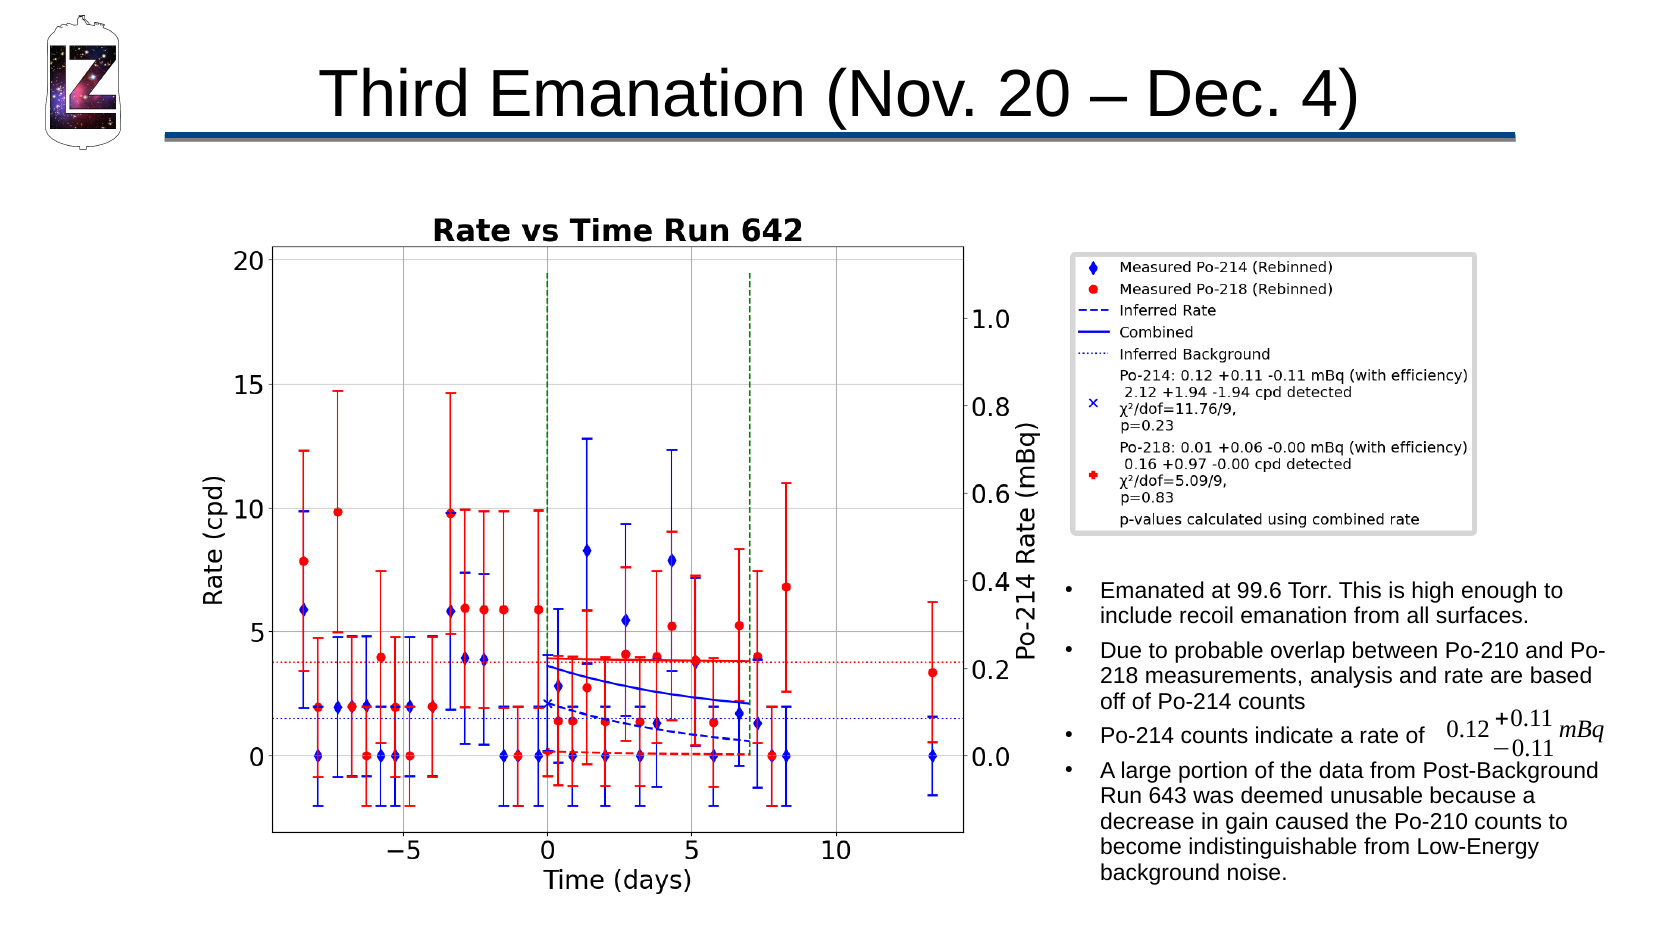

# Third Emanation (Nov. 20 – Dec. 4)
Emanated at 99.6 Torr. This is high enough to include recoil emanation from all surfaces.
Due to probable overlap between Po-210 and Po-218 measurements, analysis and rate are based off of Po-214 counts
Po-214 counts indicate a rate of
A large portion of the data from Post-Background Run 643 was deemed unusable because a decrease in gain caused the Po-210 counts to become indistinguishable from Low-Energy background noise.